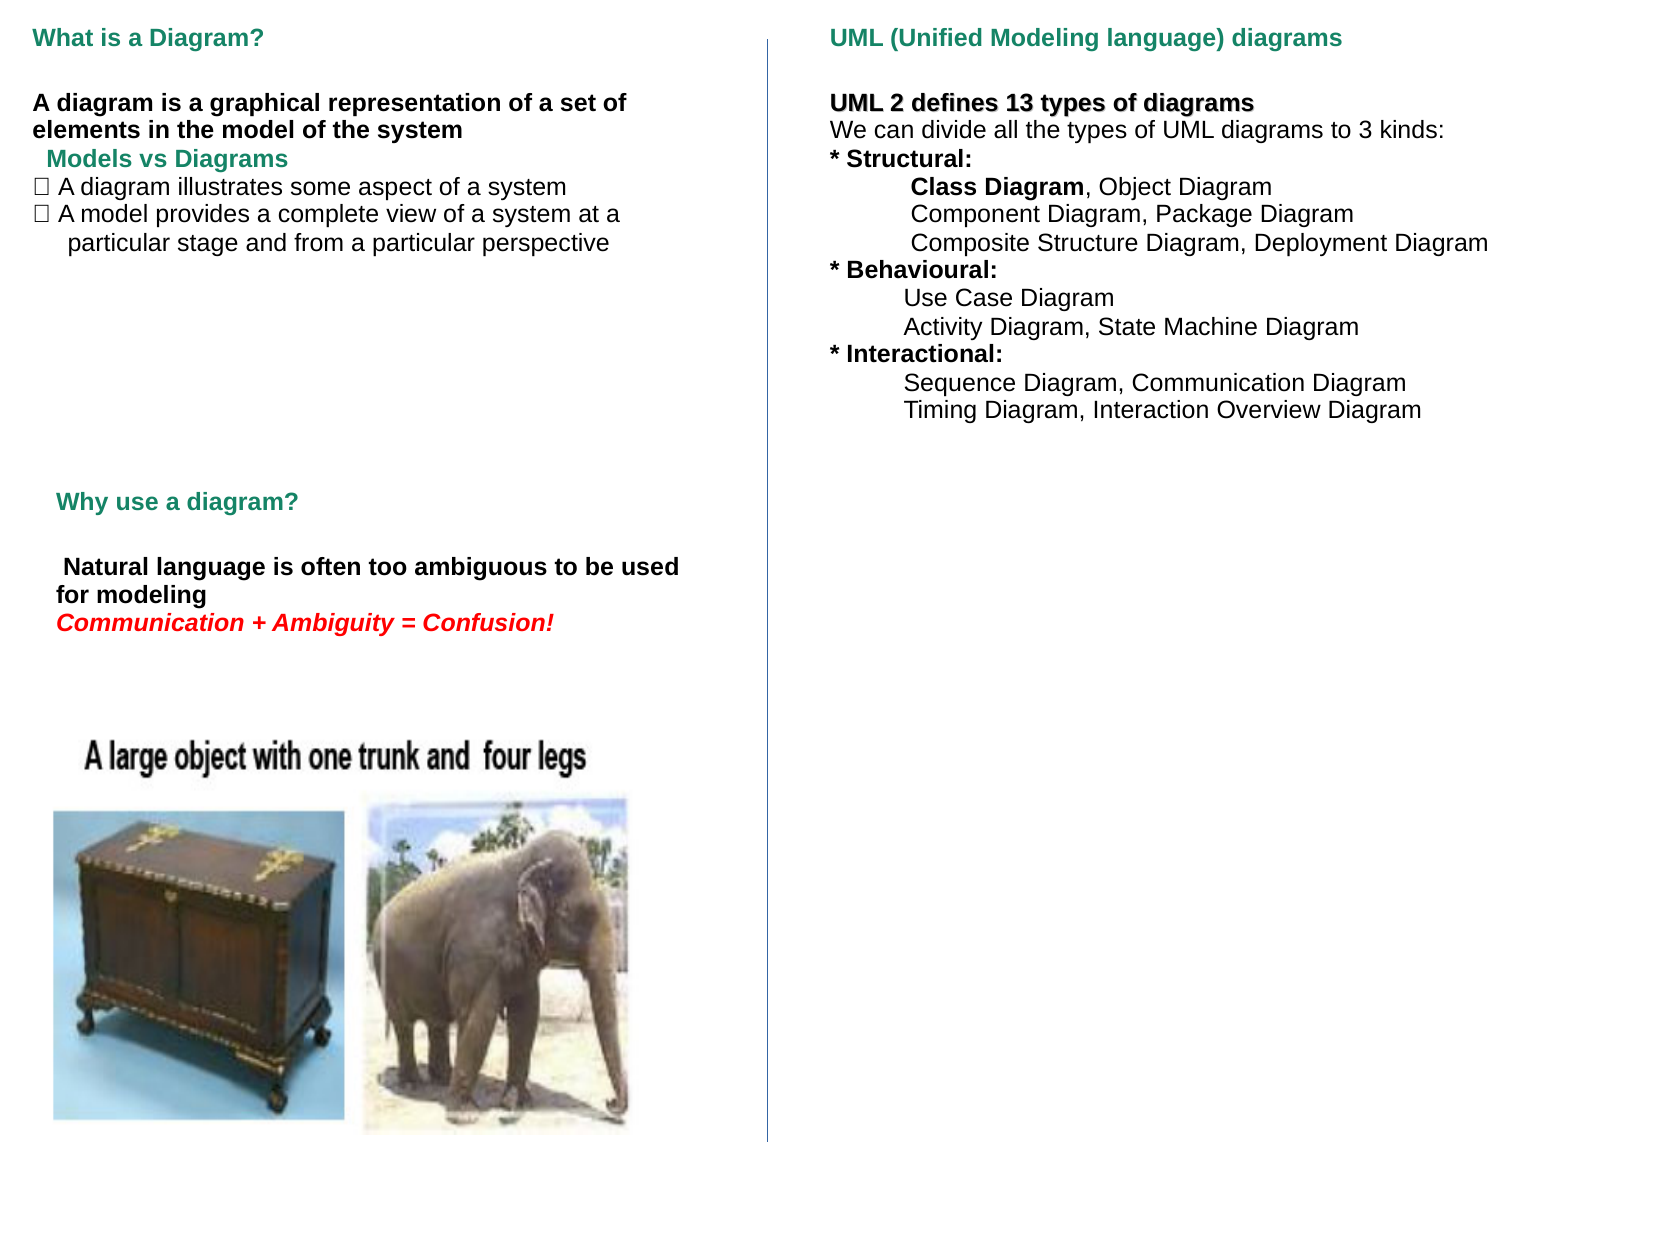

What is a Diagram?
A diagram is a graphical representation of a set of
elements in the model of the system
 Models vs Diagrams
 A diagram illustrates some aspect of a system
 A model provides a complete view of a system at a
 particular stage and from a particular perspective
UML (Unified Modeling language) diagrams
UML 2 defines 13 types of diagrams
We can divide all the types of UML diagrams to 3 kinds:
* Structural:
	 Class Diagram, Object Diagram
	 Component Diagram, Package Diagram
	 Composite Structure Diagram, Deployment Diagram
* Behavioural:
	Use Case Diagram
	Activity Diagram, State Machine Diagram
* Interactional:
	Sequence Diagram, Communication Diagram
	Timing Diagram, Interaction Overview Diagram
Why use a diagram?
 Natural language is often too ambiguous to be used
for modeling
Communication + Ambiguity = Confusion!